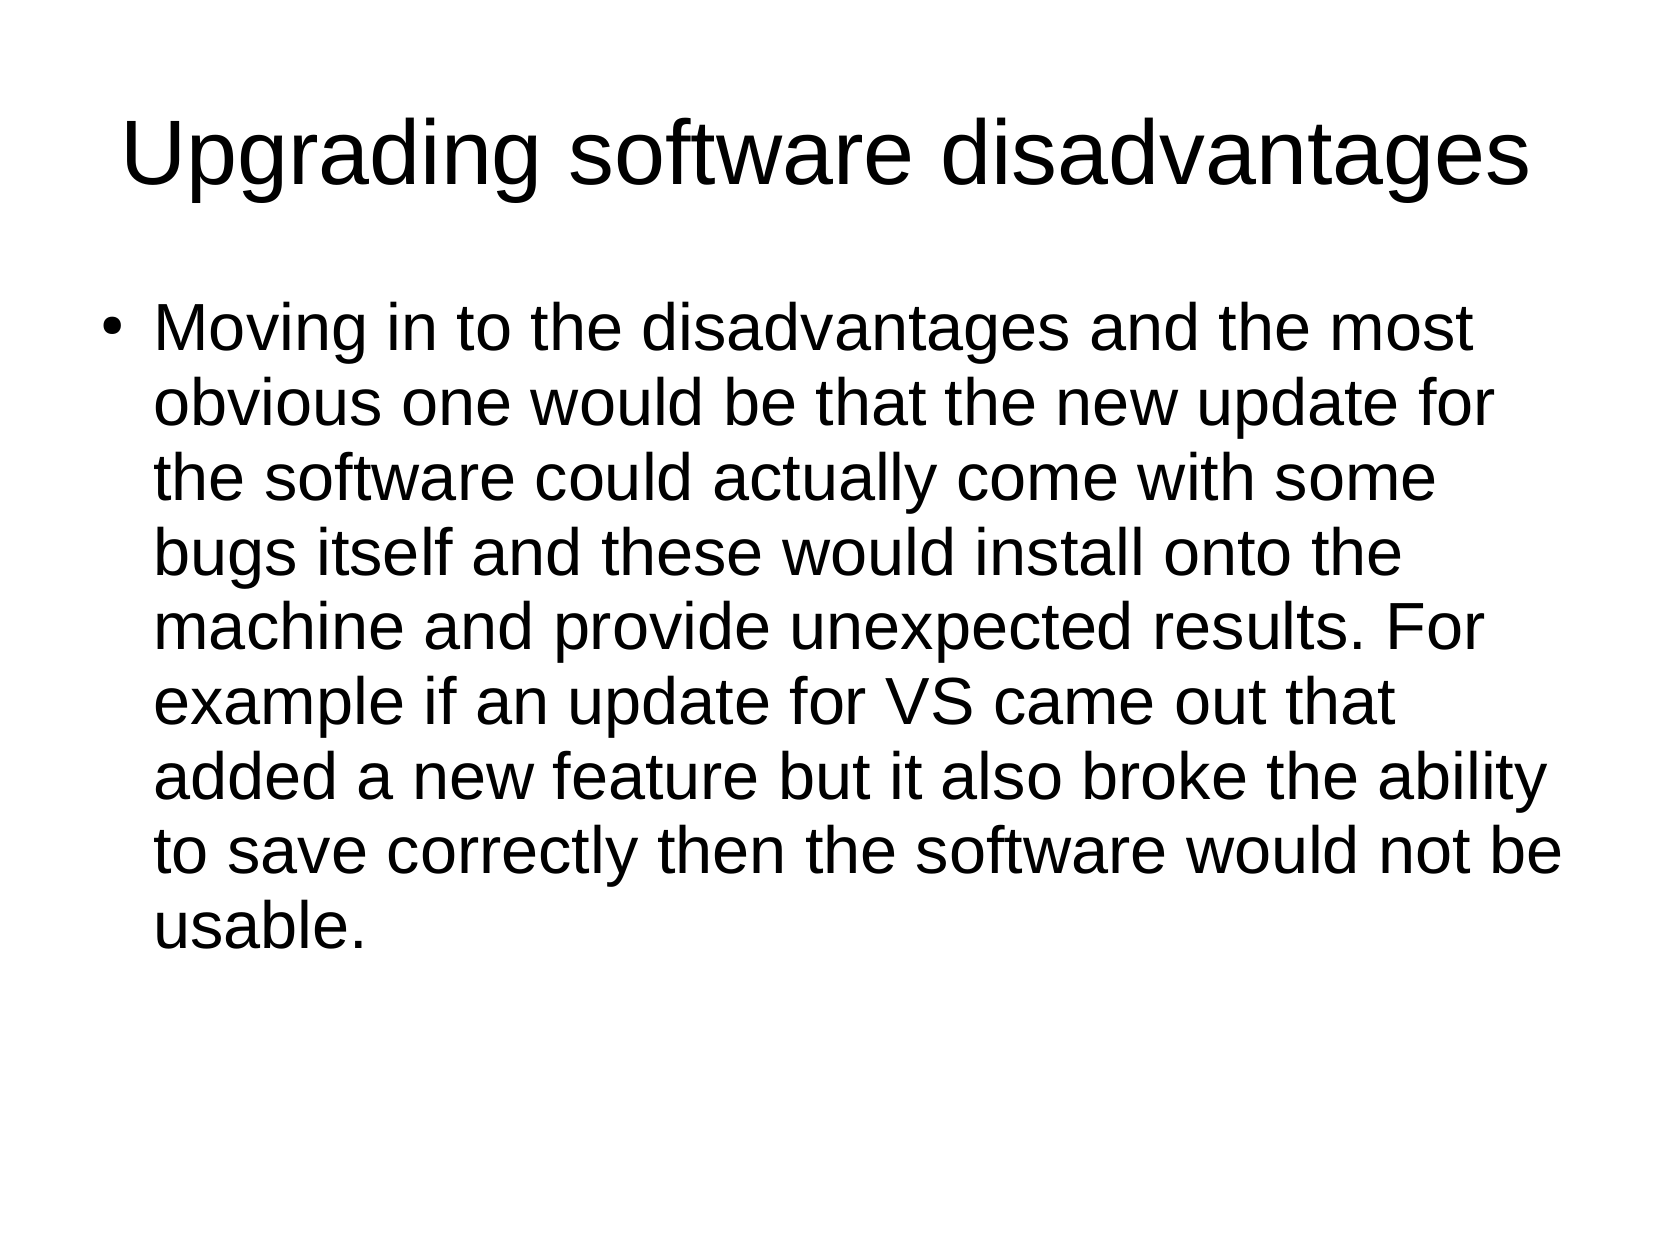

# Upgrading software disadvantages
Moving in to the disadvantages and the most obvious one would be that the new update for the software could actually come with some bugs itself and these would install onto the machine and provide unexpected results. For example if an update for VS came out that added a new feature but it also broke the ability to save correctly then the software would not be usable.